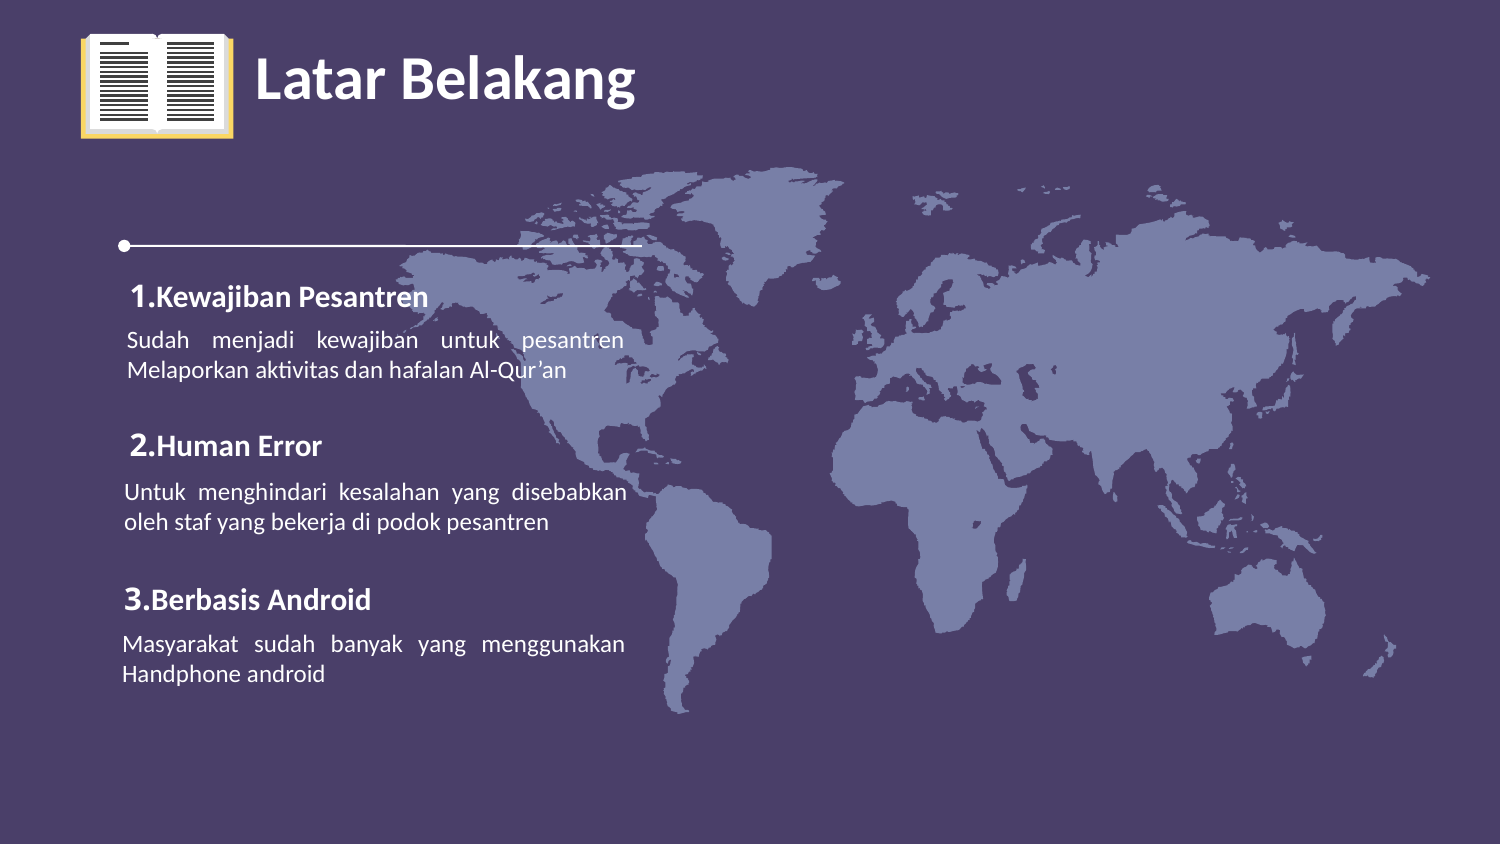

Latar Belakang
1.Kewajiban Pesantren
Sudah menjadi kewajiban untuk pesantren Melaporkan aktivitas dan hafalan Al-Qur’an
2.Human Error
Untuk menghindari kesalahan yang disebabkan oleh staf yang bekerja di podok pesantren
3.Berbasis Android
Masyarakat sudah banyak yang menggunakan Handphone android